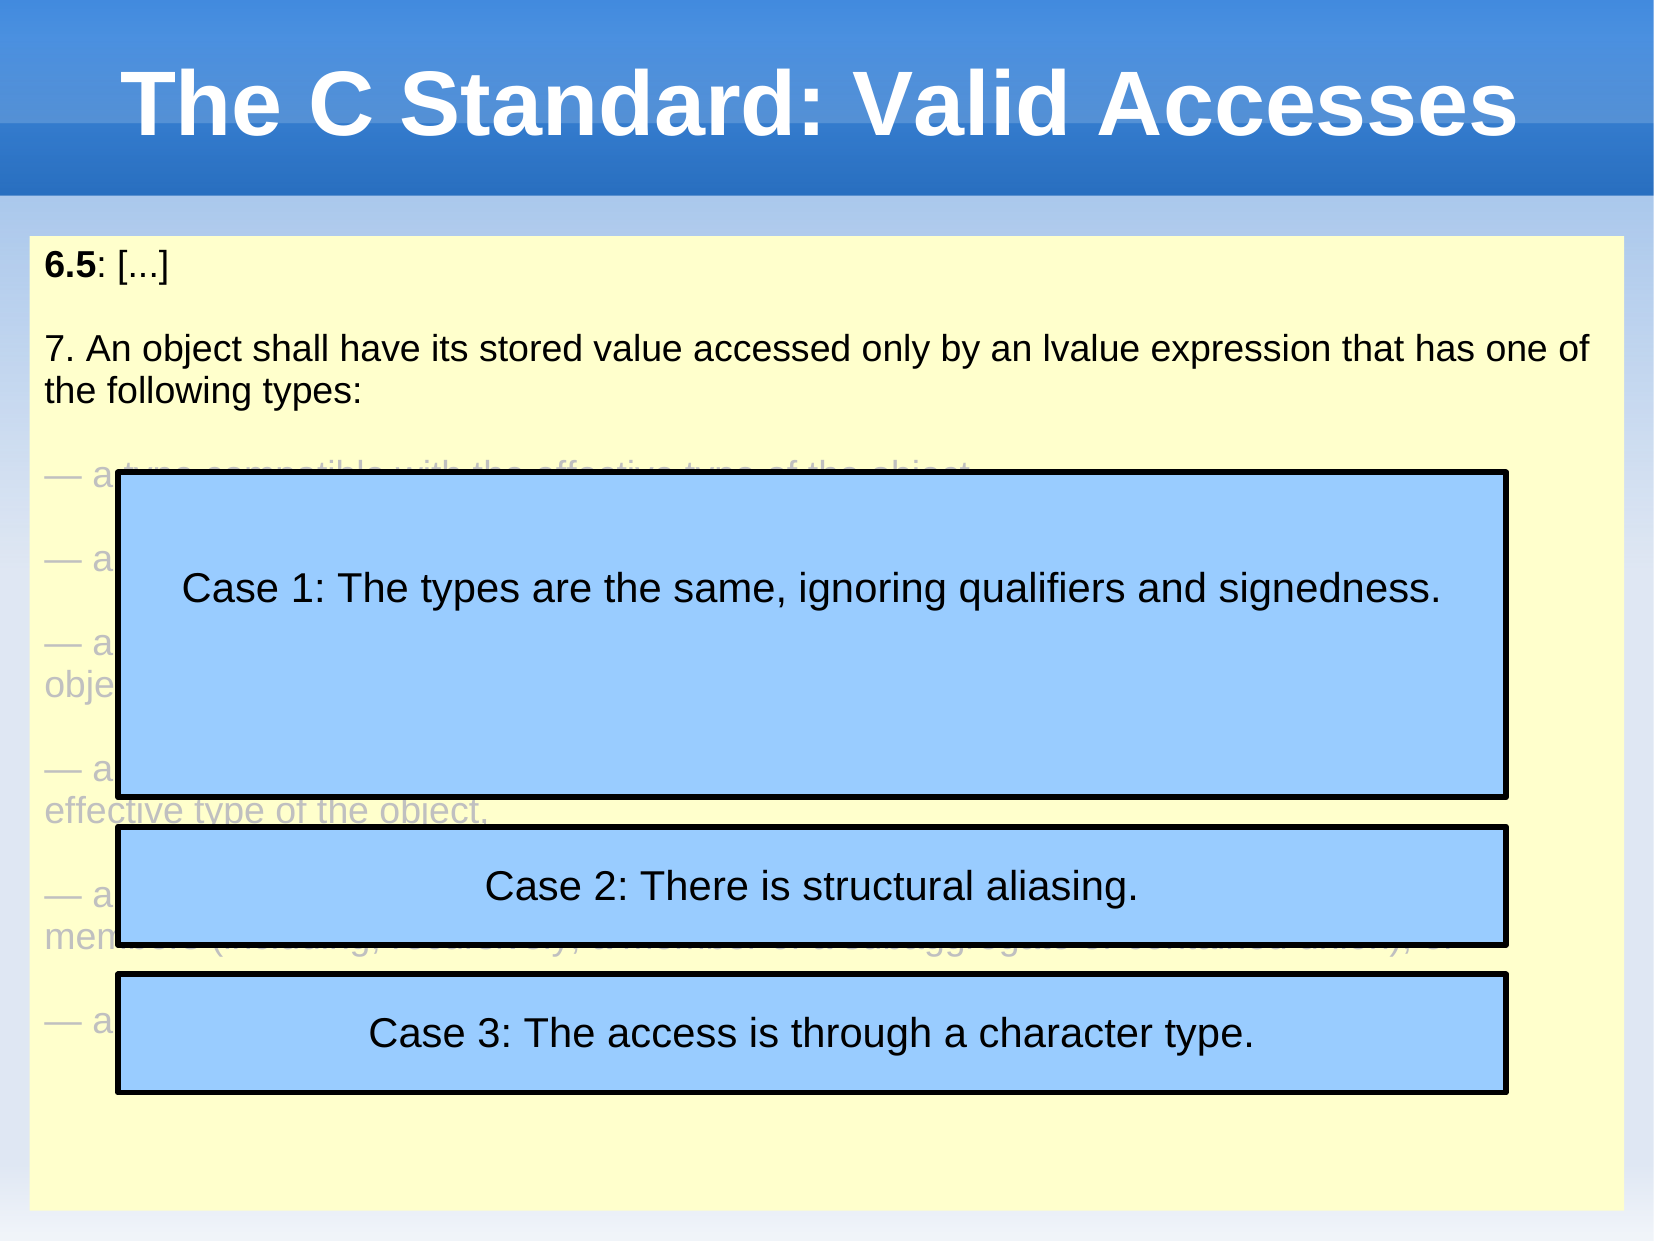

# The C Standard: Valid Accesses
6.5: [...]
7. An object shall have its stored value accessed only by an lvalue expression that has one of the following types:
— a type compatible with the effective type of the object,
— a qualified version of a type compatible with the effective type of the object,
— a type that is the signed or unsigned type corresponding to the effective type of the
object,
— a type that is the signed or unsigned type corresponding to a qualified version of the
effective type of the object,
— an aggregate or union type that includes one of the aforementioned types among its
members (including, recursively, a member of a subaggregate or contained union), or
— a character type.
Case 1: The types are the same, ignoring qualifiers and signedness.
(The type of the lvalue, and the effective type of the accessed object)
Case 2: There is structural aliasing.
Case 3: The access is through a character type.